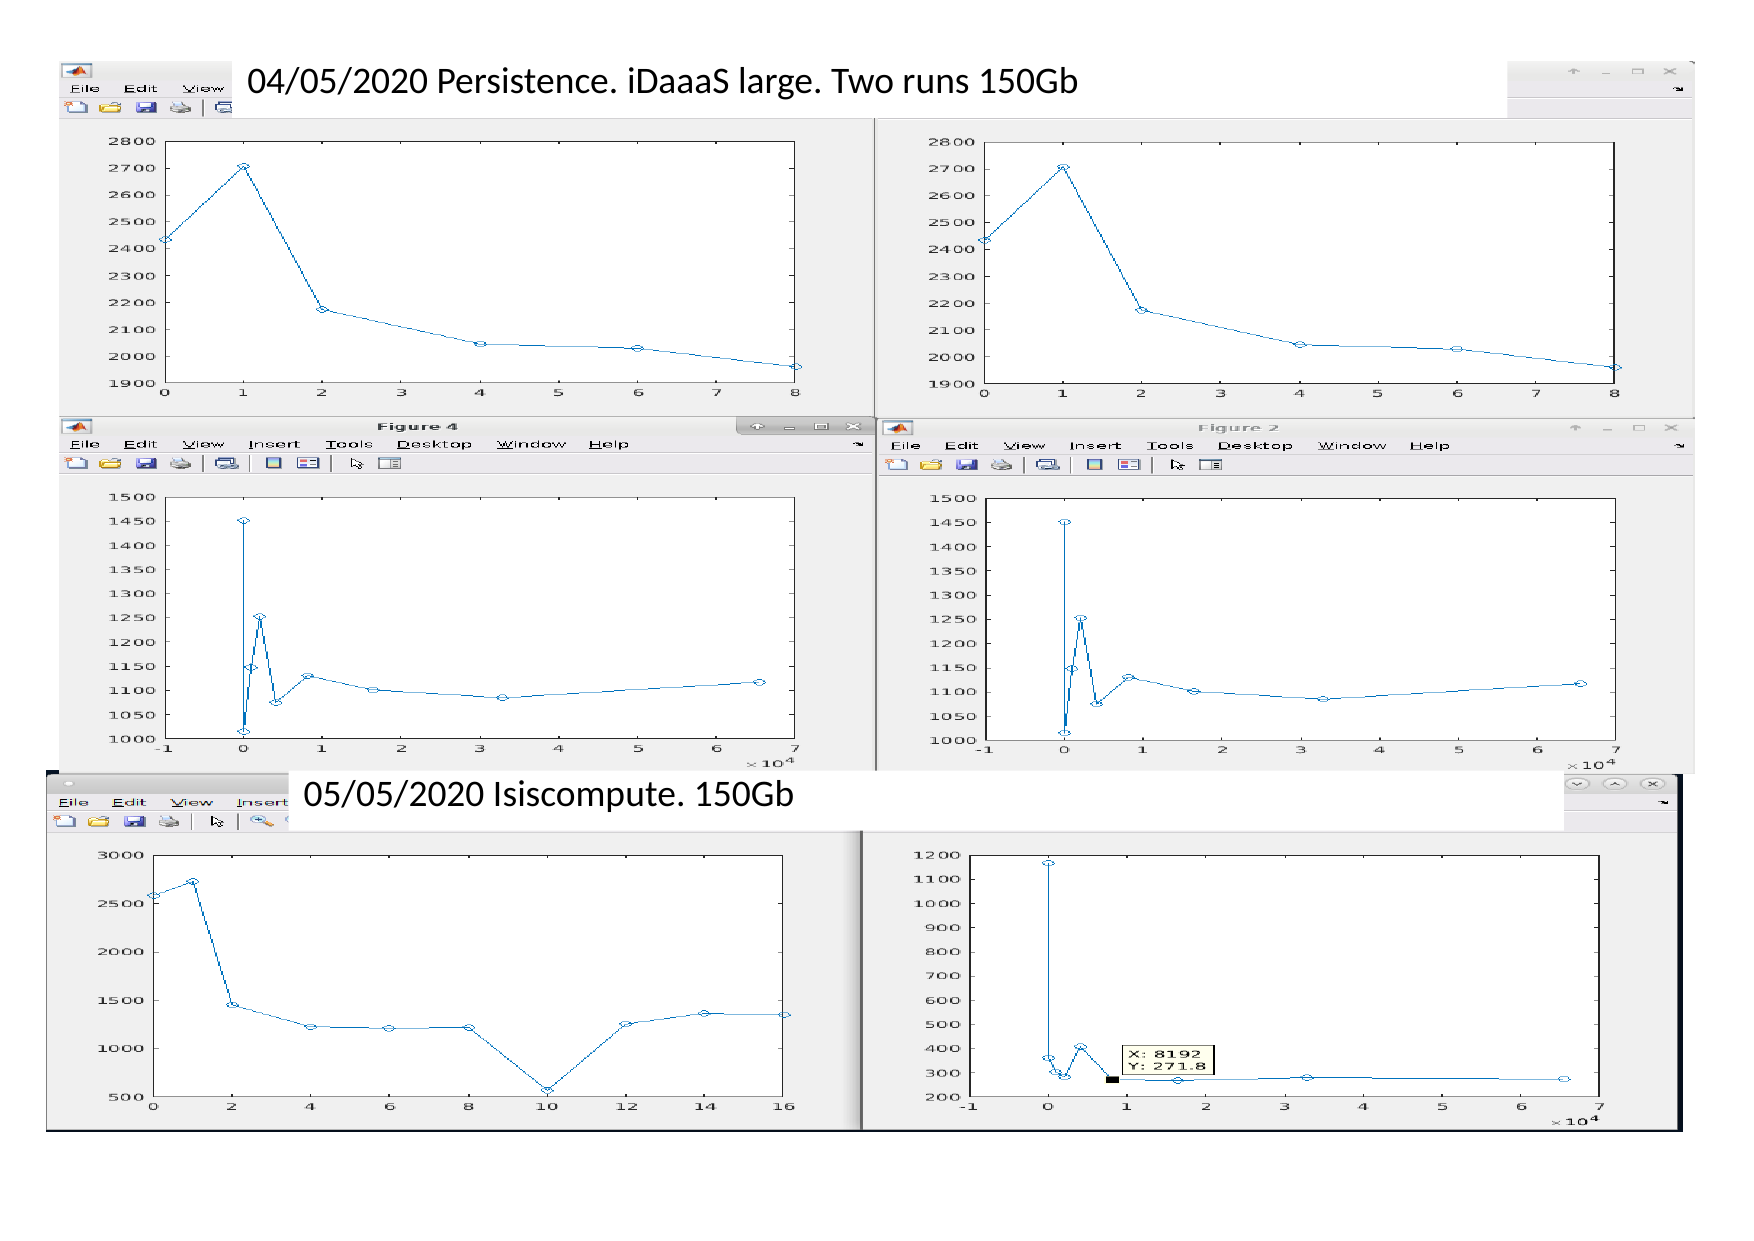

04/05/2020 Persistence. iDaaaS large. Two runs 150Gb
05/05/2020 Isiscompute. 150Gb